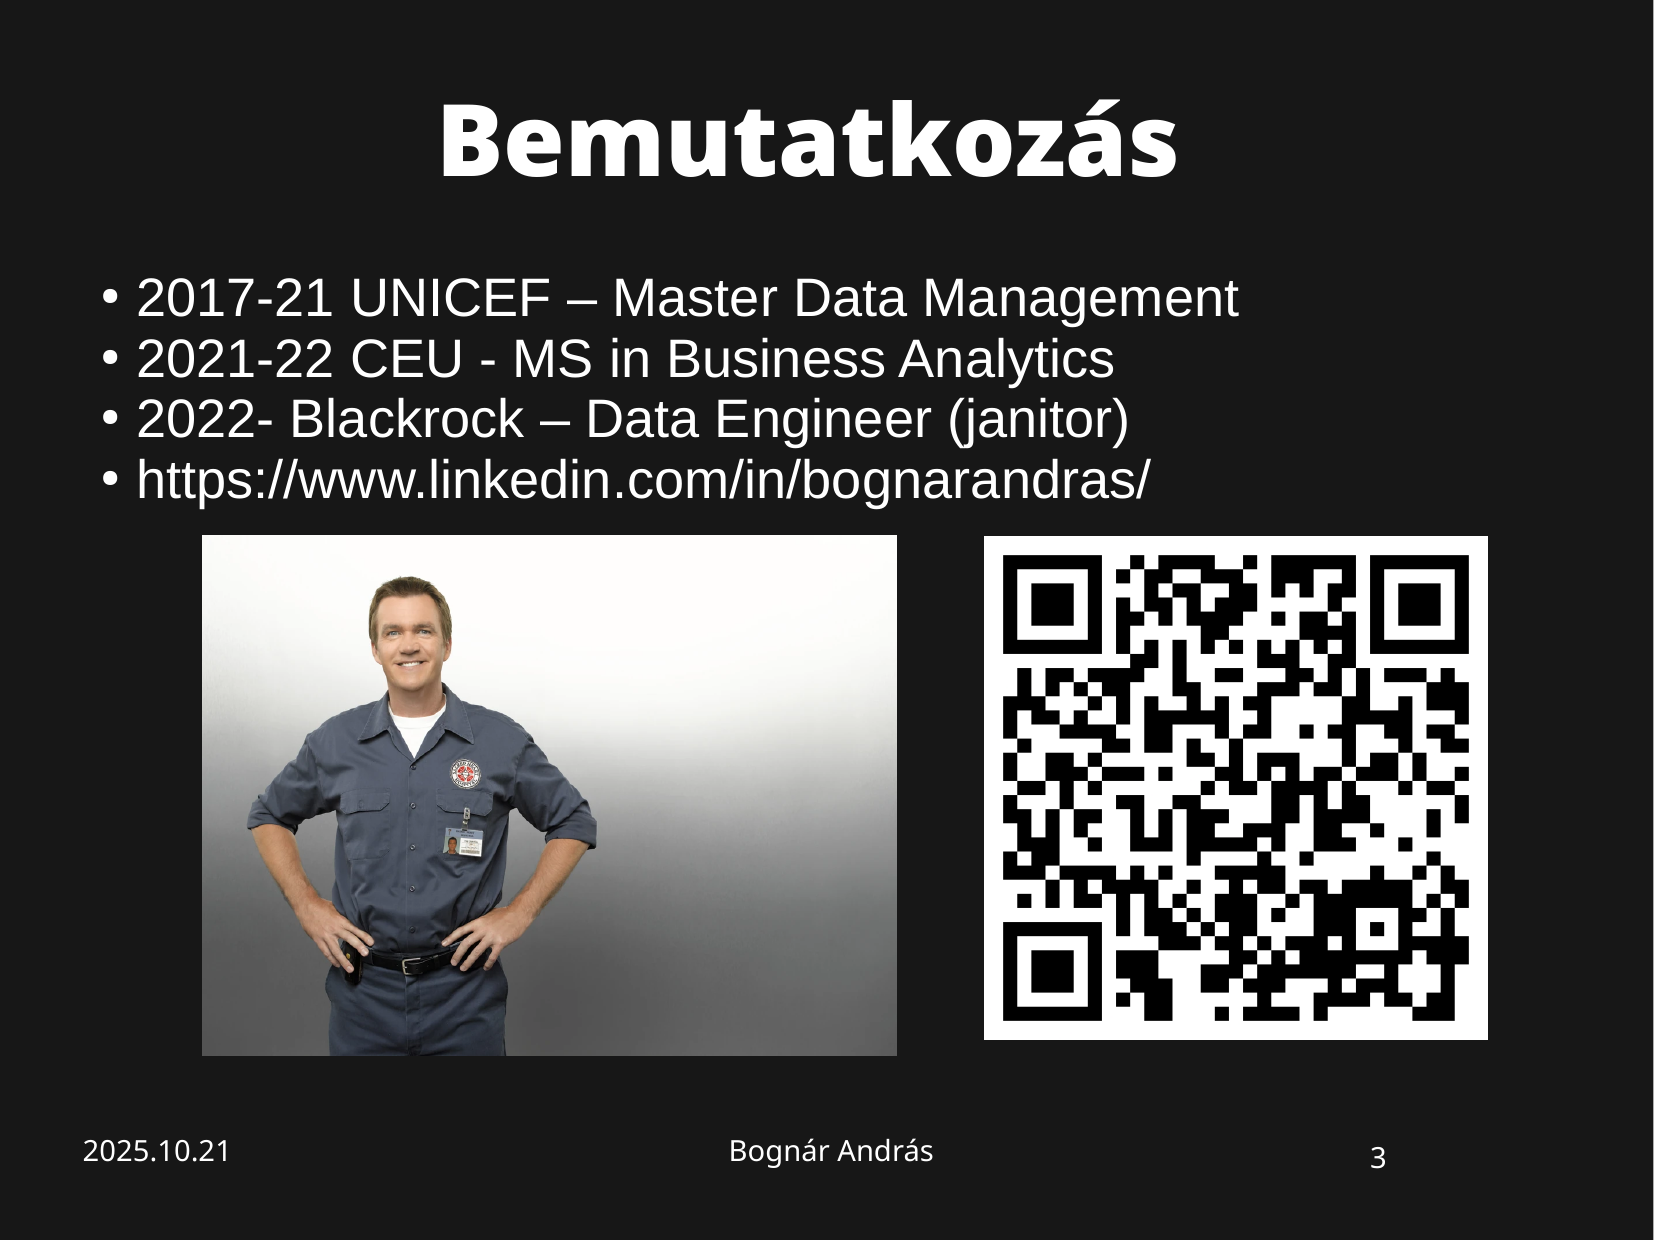

Bemutatkozás
2017-21 UNICEF – Master Data Management
2021-22 CEU - MS in Business Analytics
2022- Blackrock – Data Engineer (janitor)
https://www.linkedin.com/in/bognarandras/